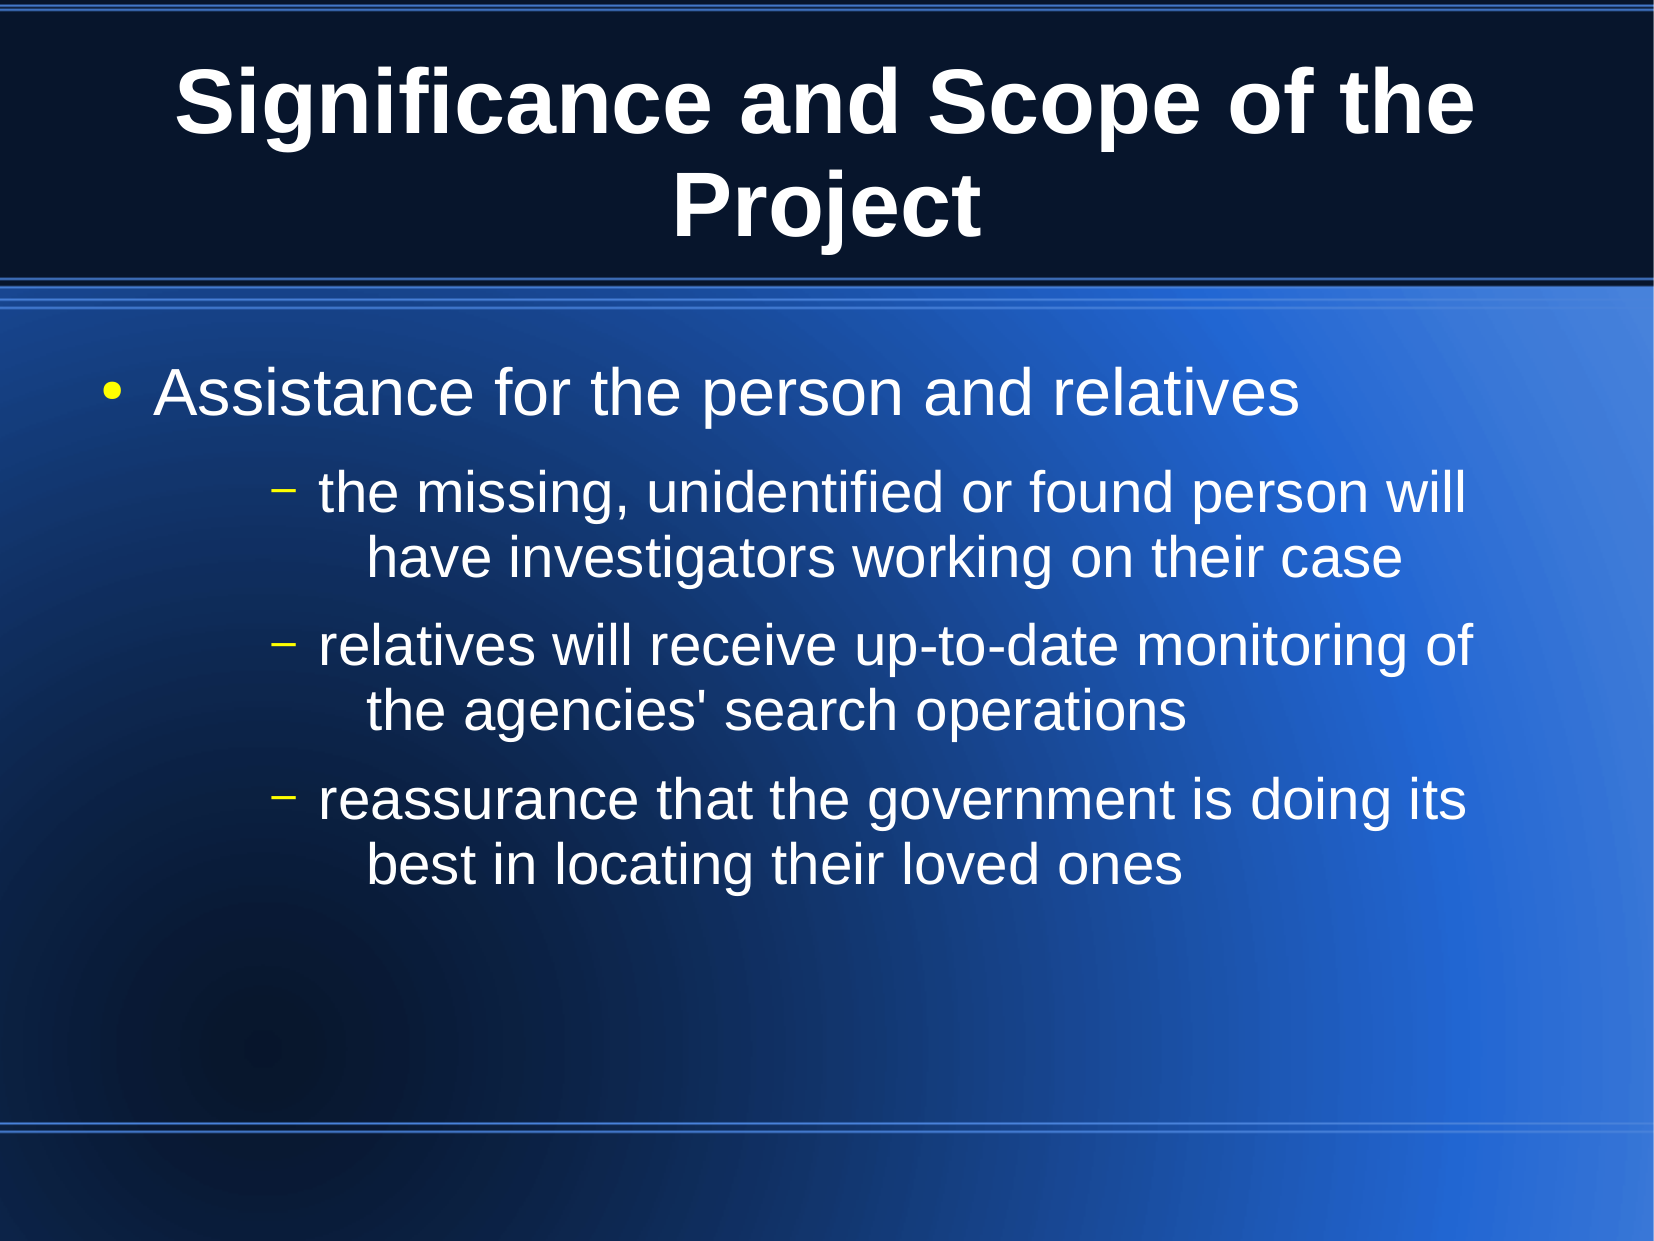

# Significance and Scope of the Project
Assistance for the person and relatives
the missing, unidentified or found person will have investigators working on their case
relatives will receive up-to-date monitoring of the agencies' search operations
reassurance that the government is doing its best in locating their loved ones